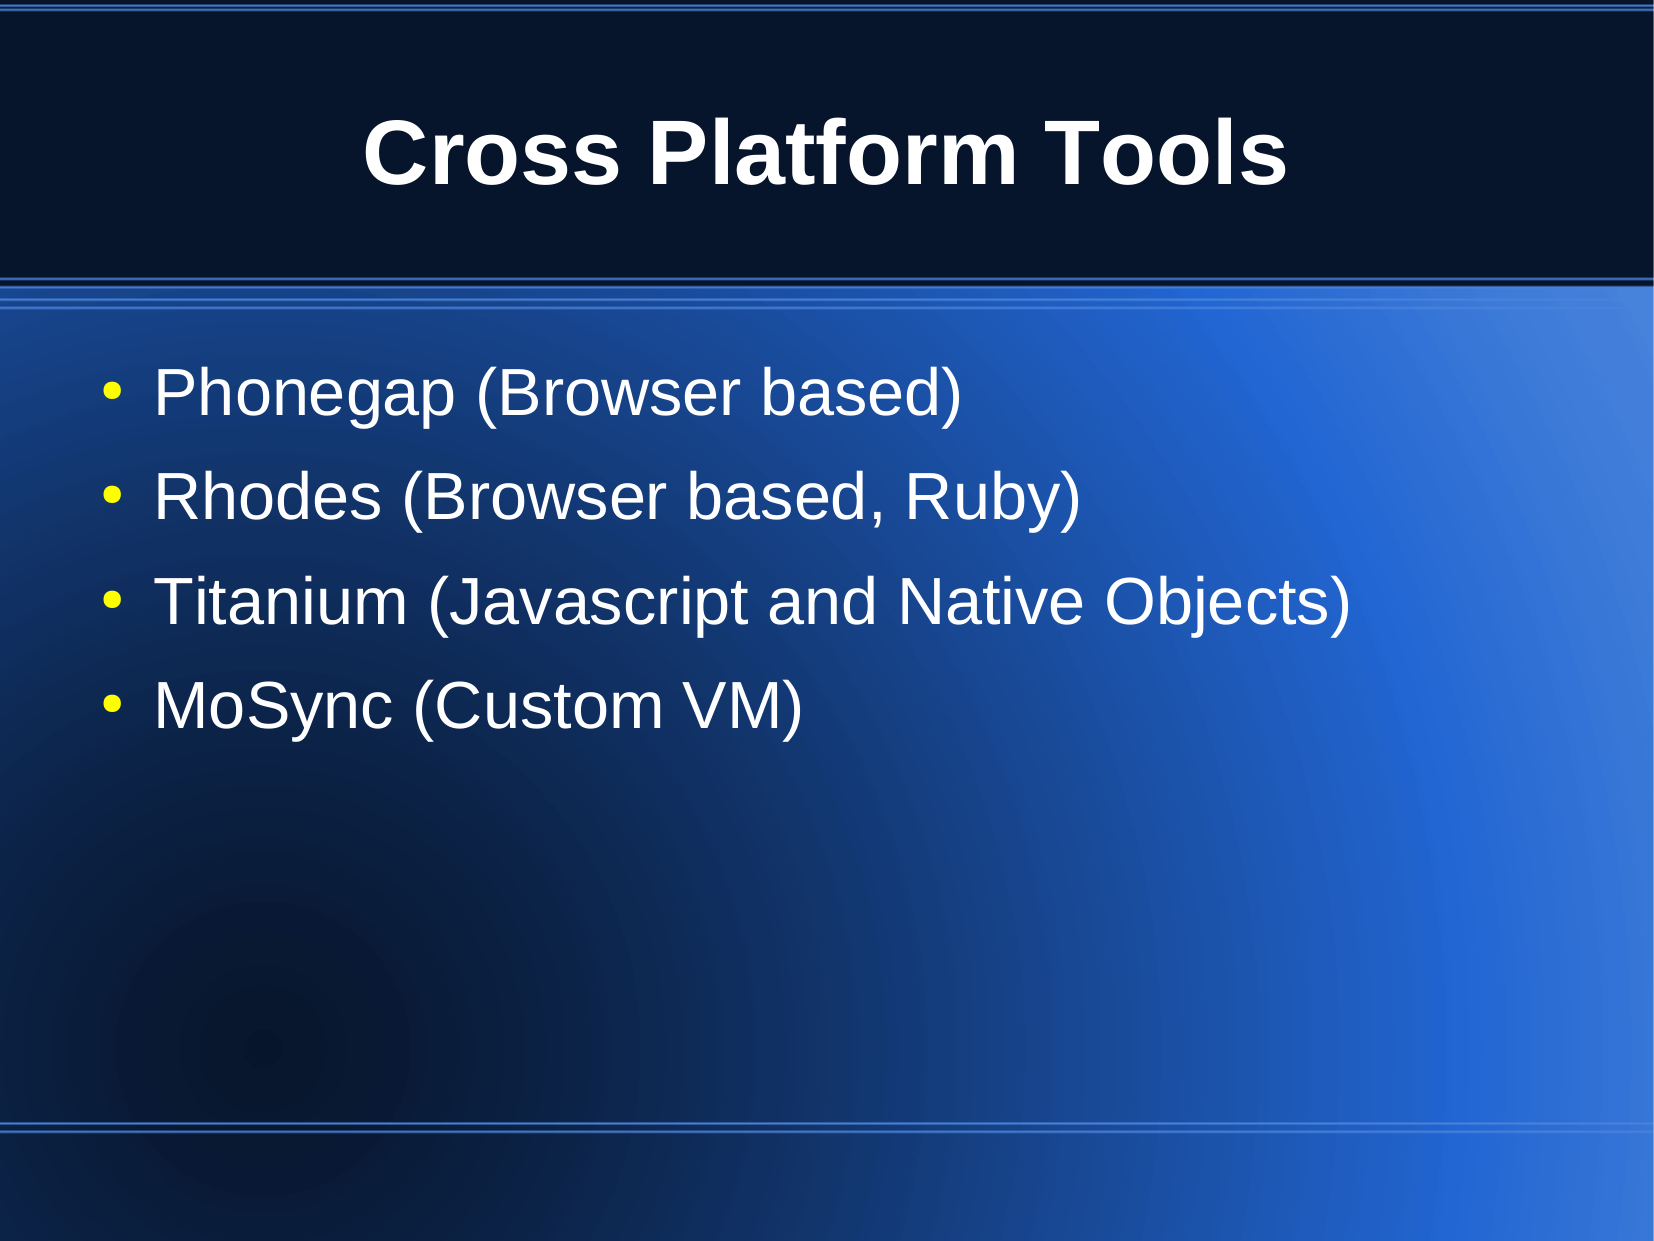

# Cross Platform Tools
Phonegap (Browser based)
Rhodes (Browser based, Ruby)
Titanium (Javascript and Native Objects)
MoSync (Custom VM)